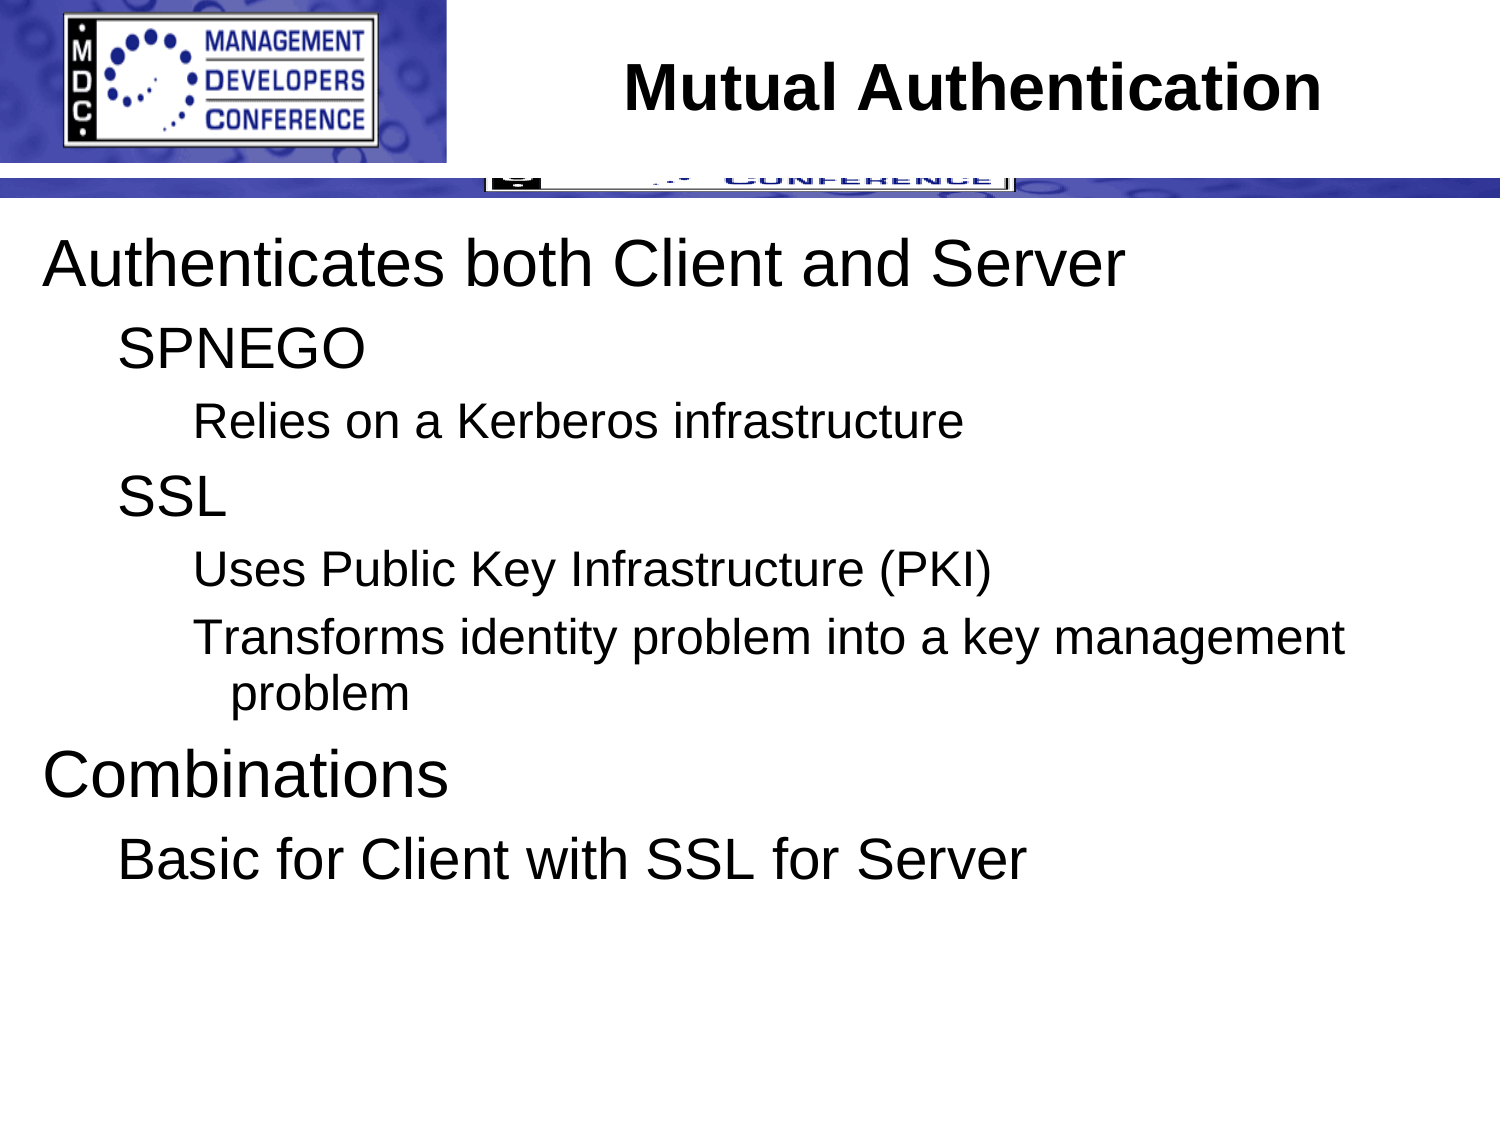

# Mutual Authentication
Authenticates both Client and Server
SPNEGO
Relies on a Kerberos infrastructure
SSL
Uses Public Key Infrastructure (PKI)
Transforms identity problem into a key management problem
Combinations
Basic for Client with SSL for Server